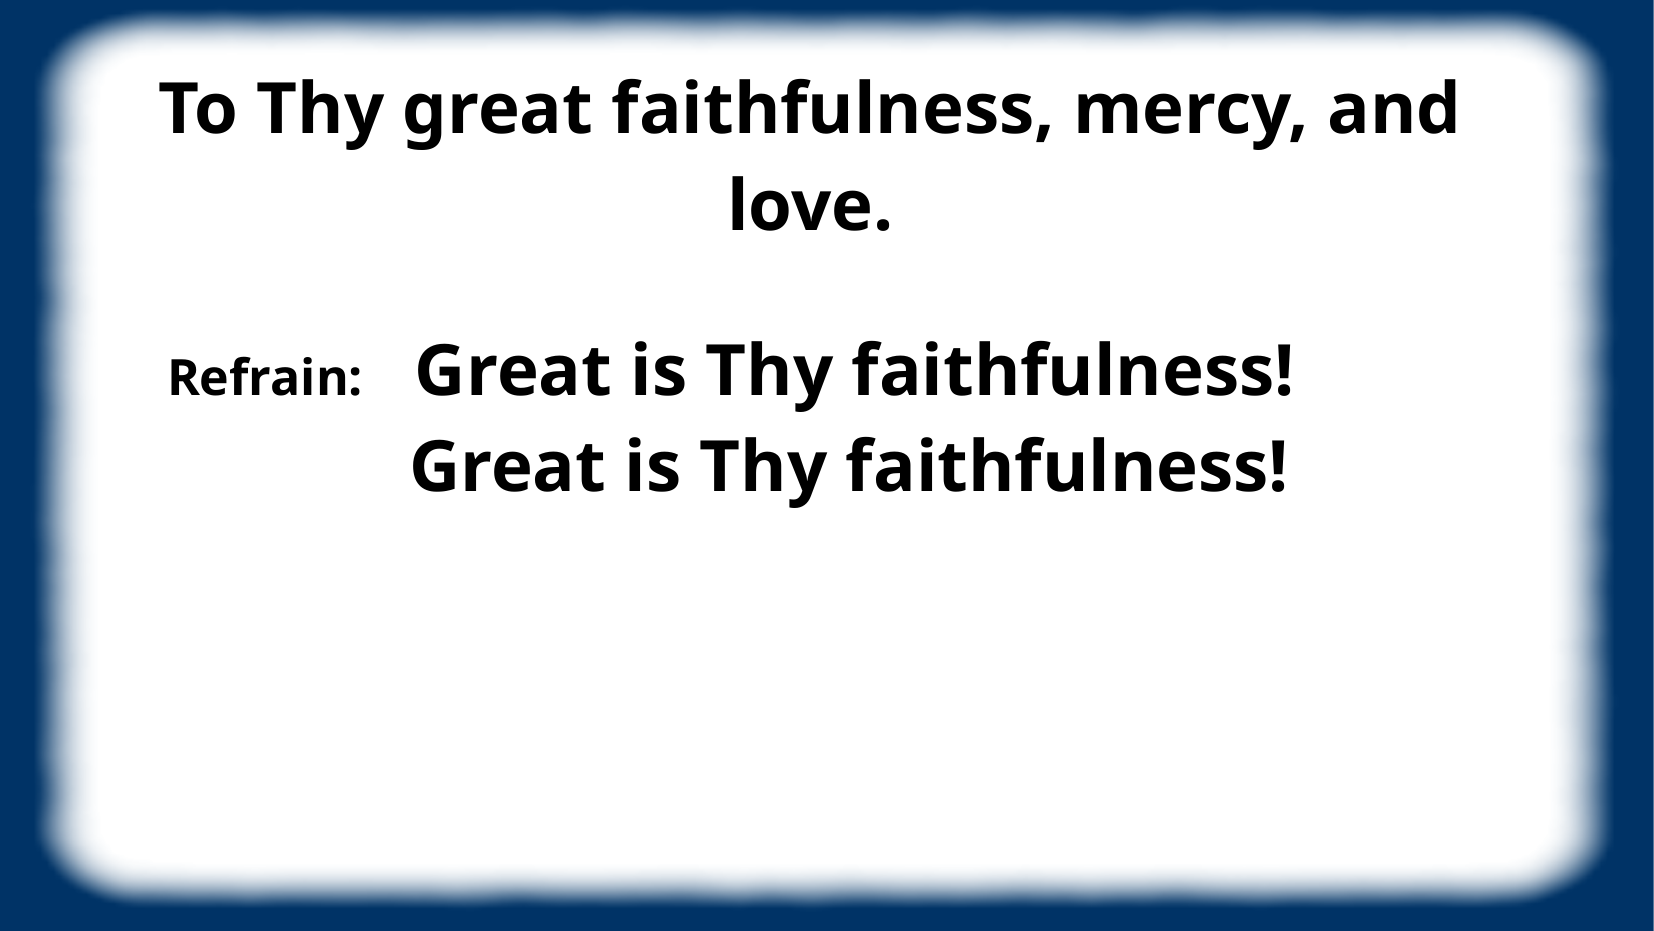

To Thy great faithfulness, mercy, and love.
 Refrain: Great is Thy faithfulness!
 Great is Thy faithfulness!